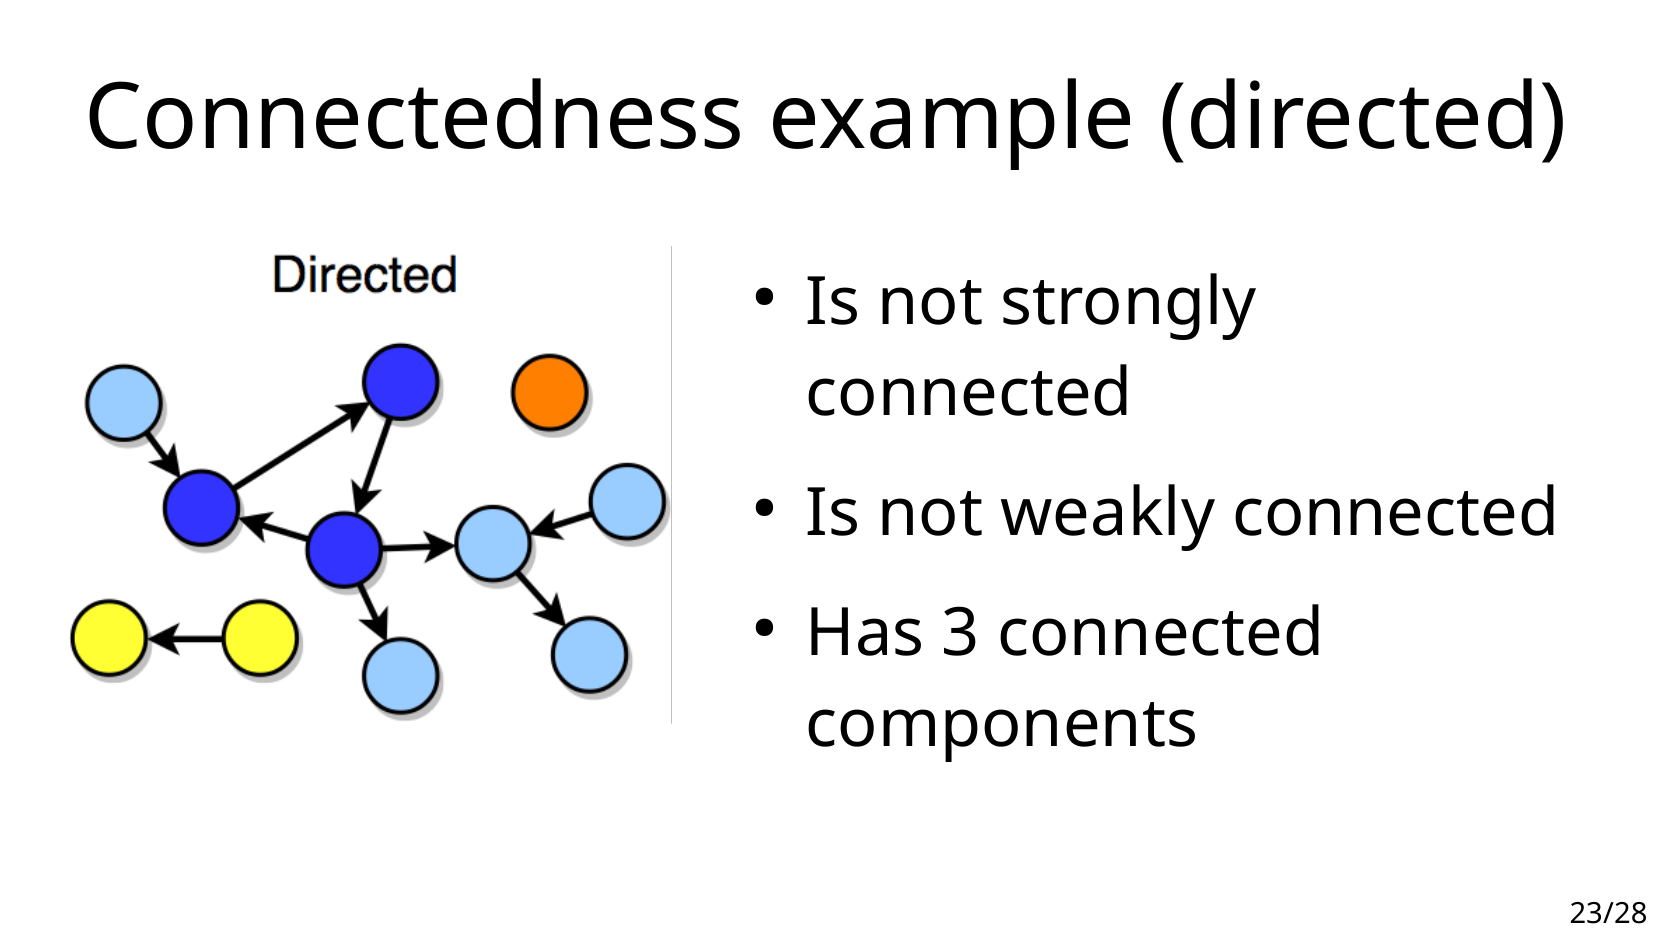

# Connectedness example (directed)
Is not strongly connected
Is not weakly connected
Has 3 connected components
23